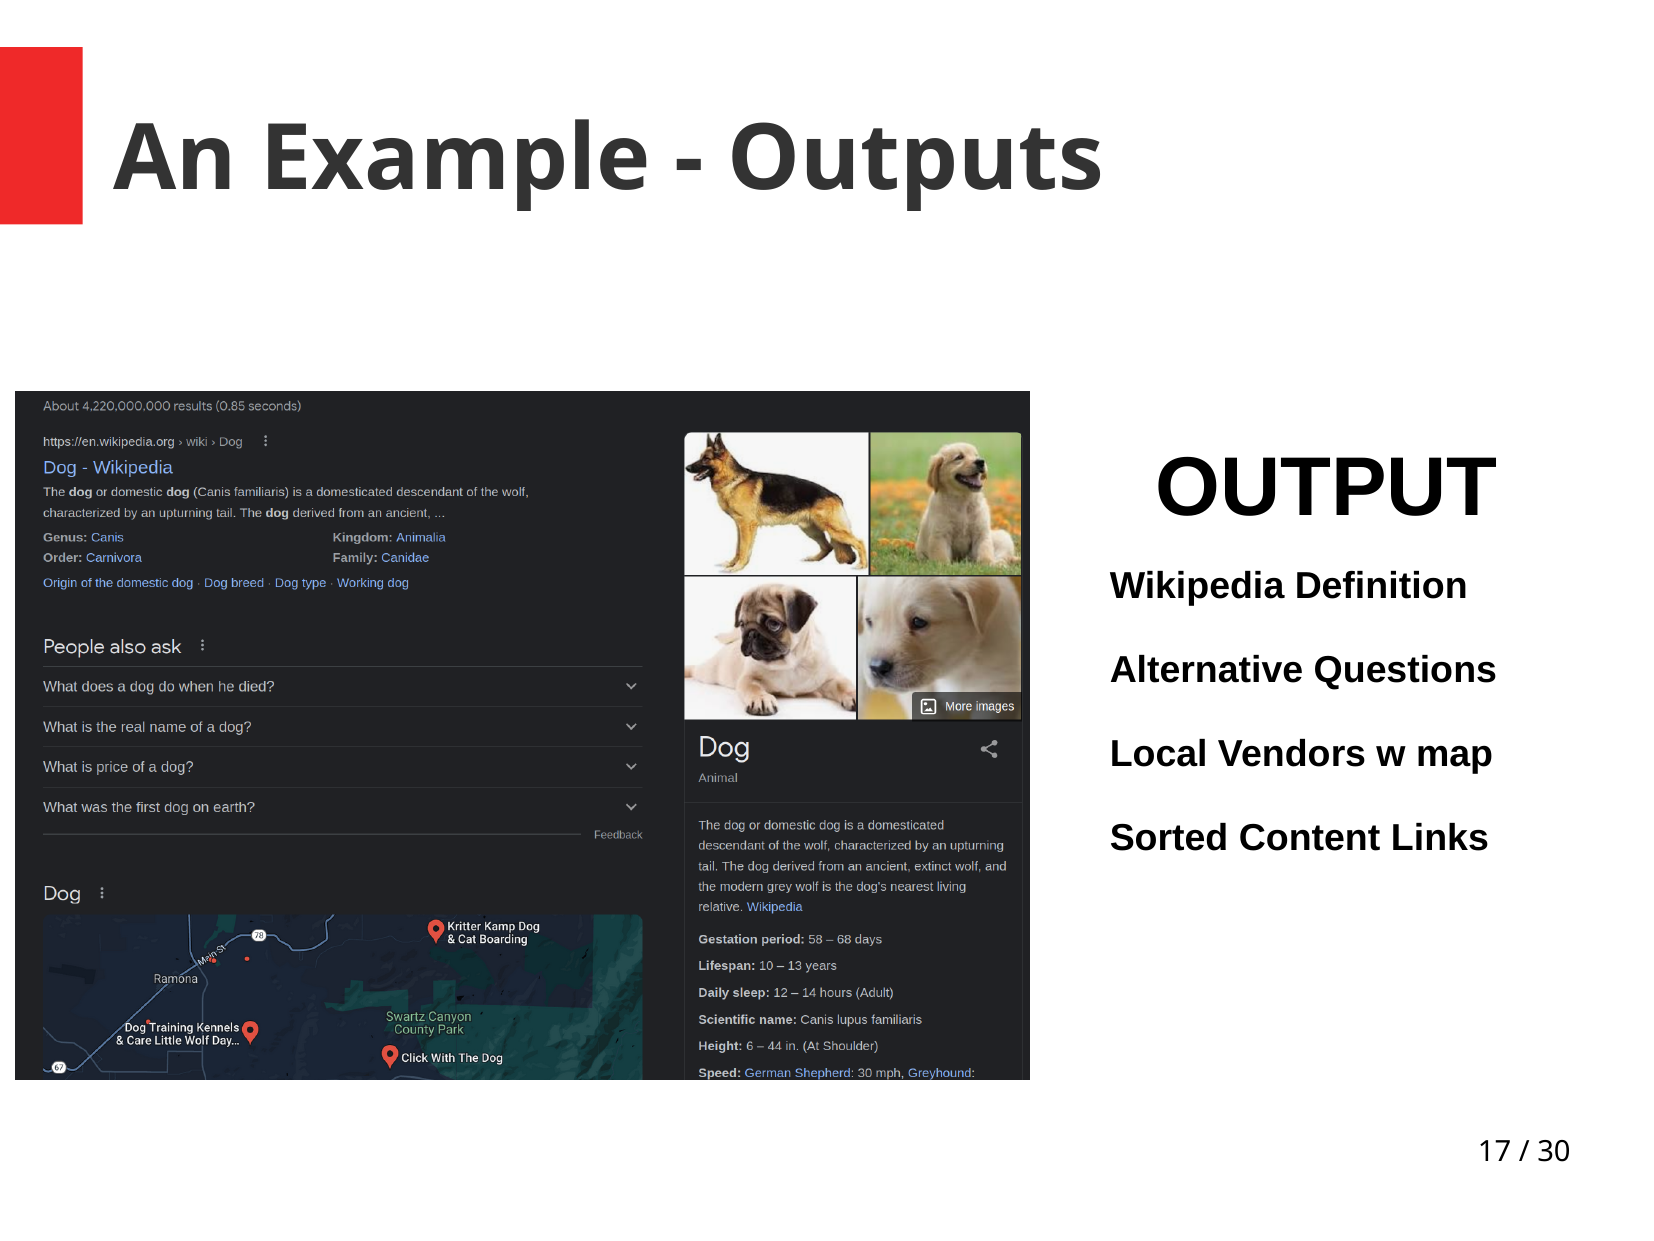

# An Example - Outputs
OUTPUT
Wikipedia Definition
Alternative Questions
Local Vendors w map
Sorted Content Links
17